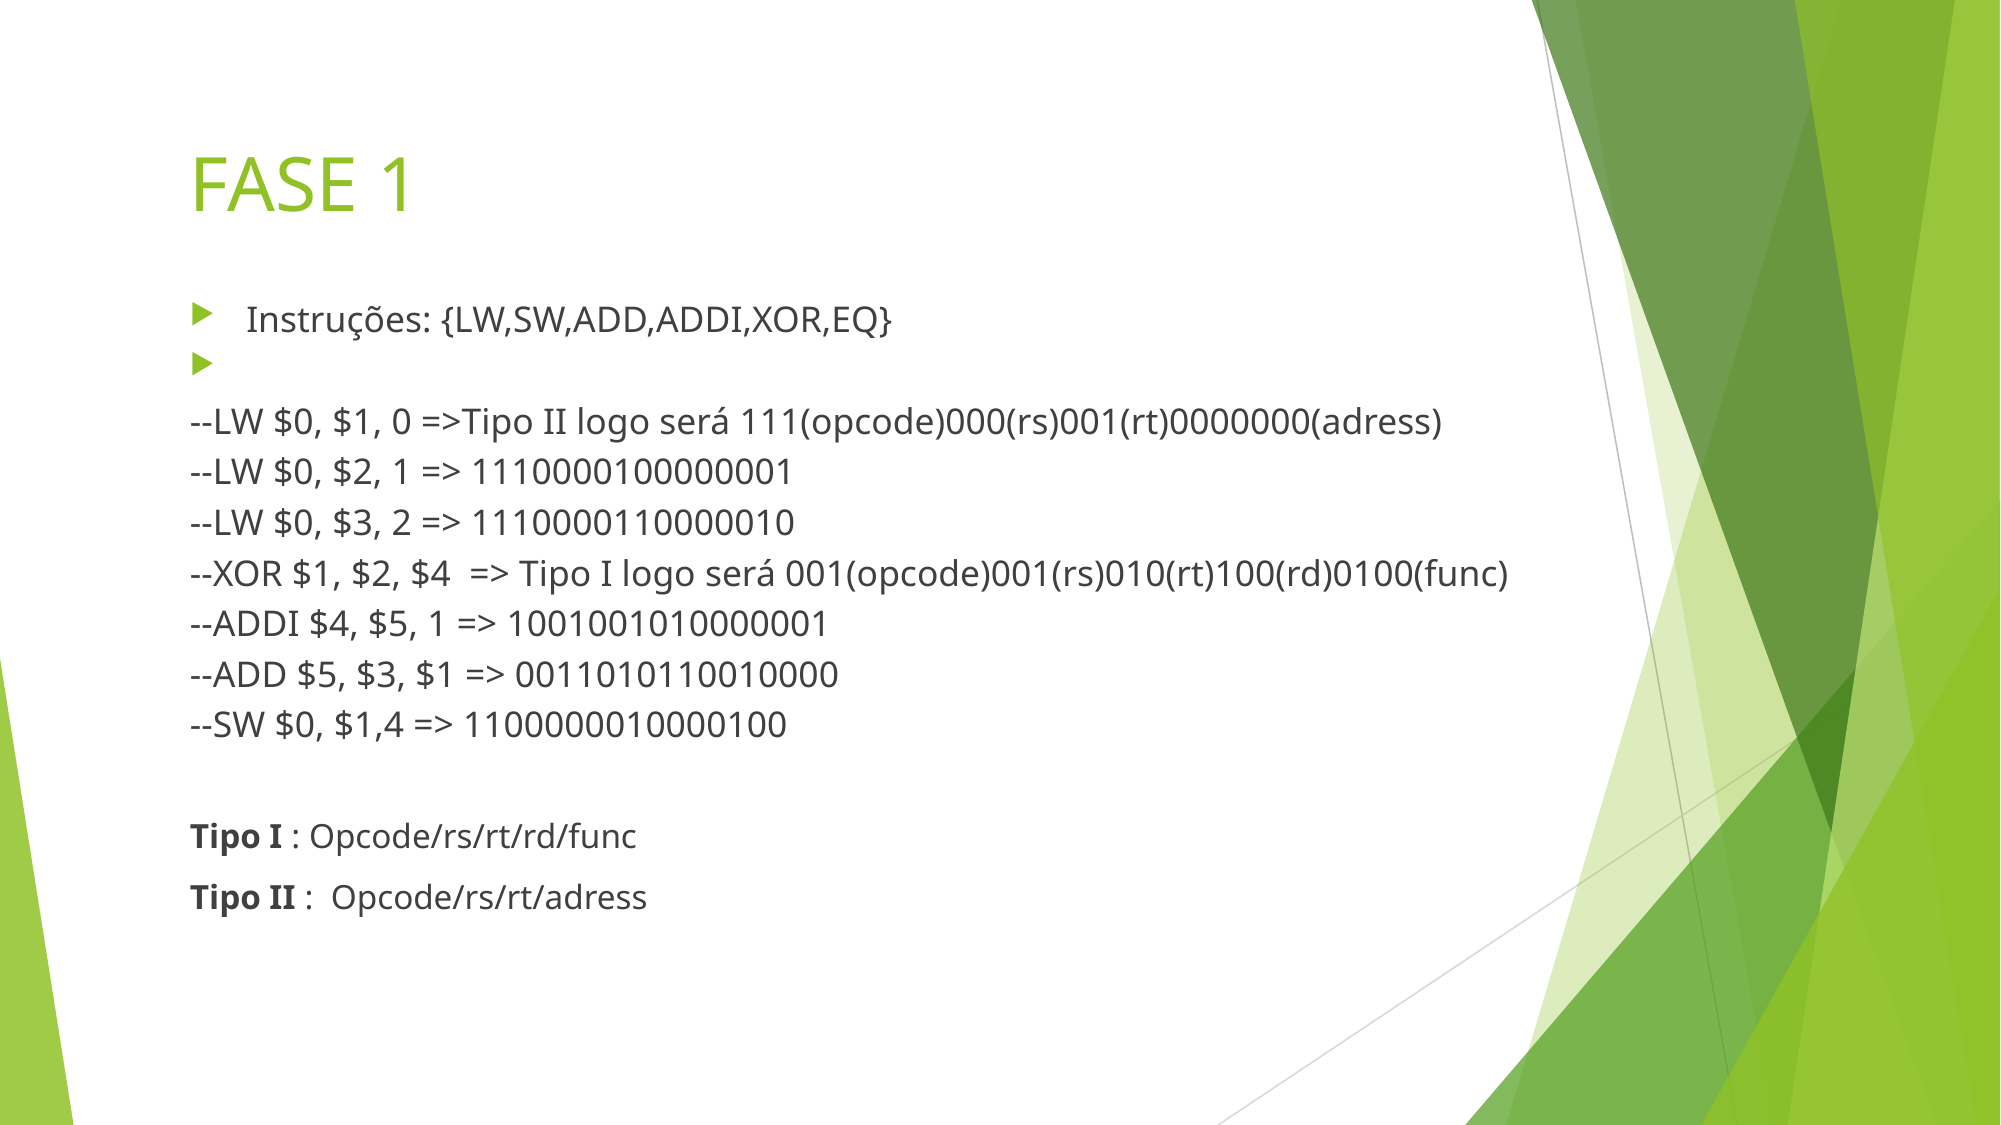

# FASE 1
Instruções: {LW,SW,ADD,ADDI,XOR,EQ}
--LW $0, $1, 0 =>Tipo II logo será 111(opcode)000(rs)001(rt)0000000(adress)
--LW $0, $2, 1 => 1110000100000001
--LW $0, $3, 2 => 1110000110000010
--XOR $1, $2, $4 => Tipo I logo será 001(opcode)001(rs)010(rt)100(rd)0100(func)
--ADDI $4, $5, 1 => 1001001010000001
--ADD $5, $3, $1 => 0011010110010000
--SW $0, $1,4 => 1100000010000100
Tipo I : Opcode/rs/rt/rd/func
Tipo II : Opcode/rs/rt/adress